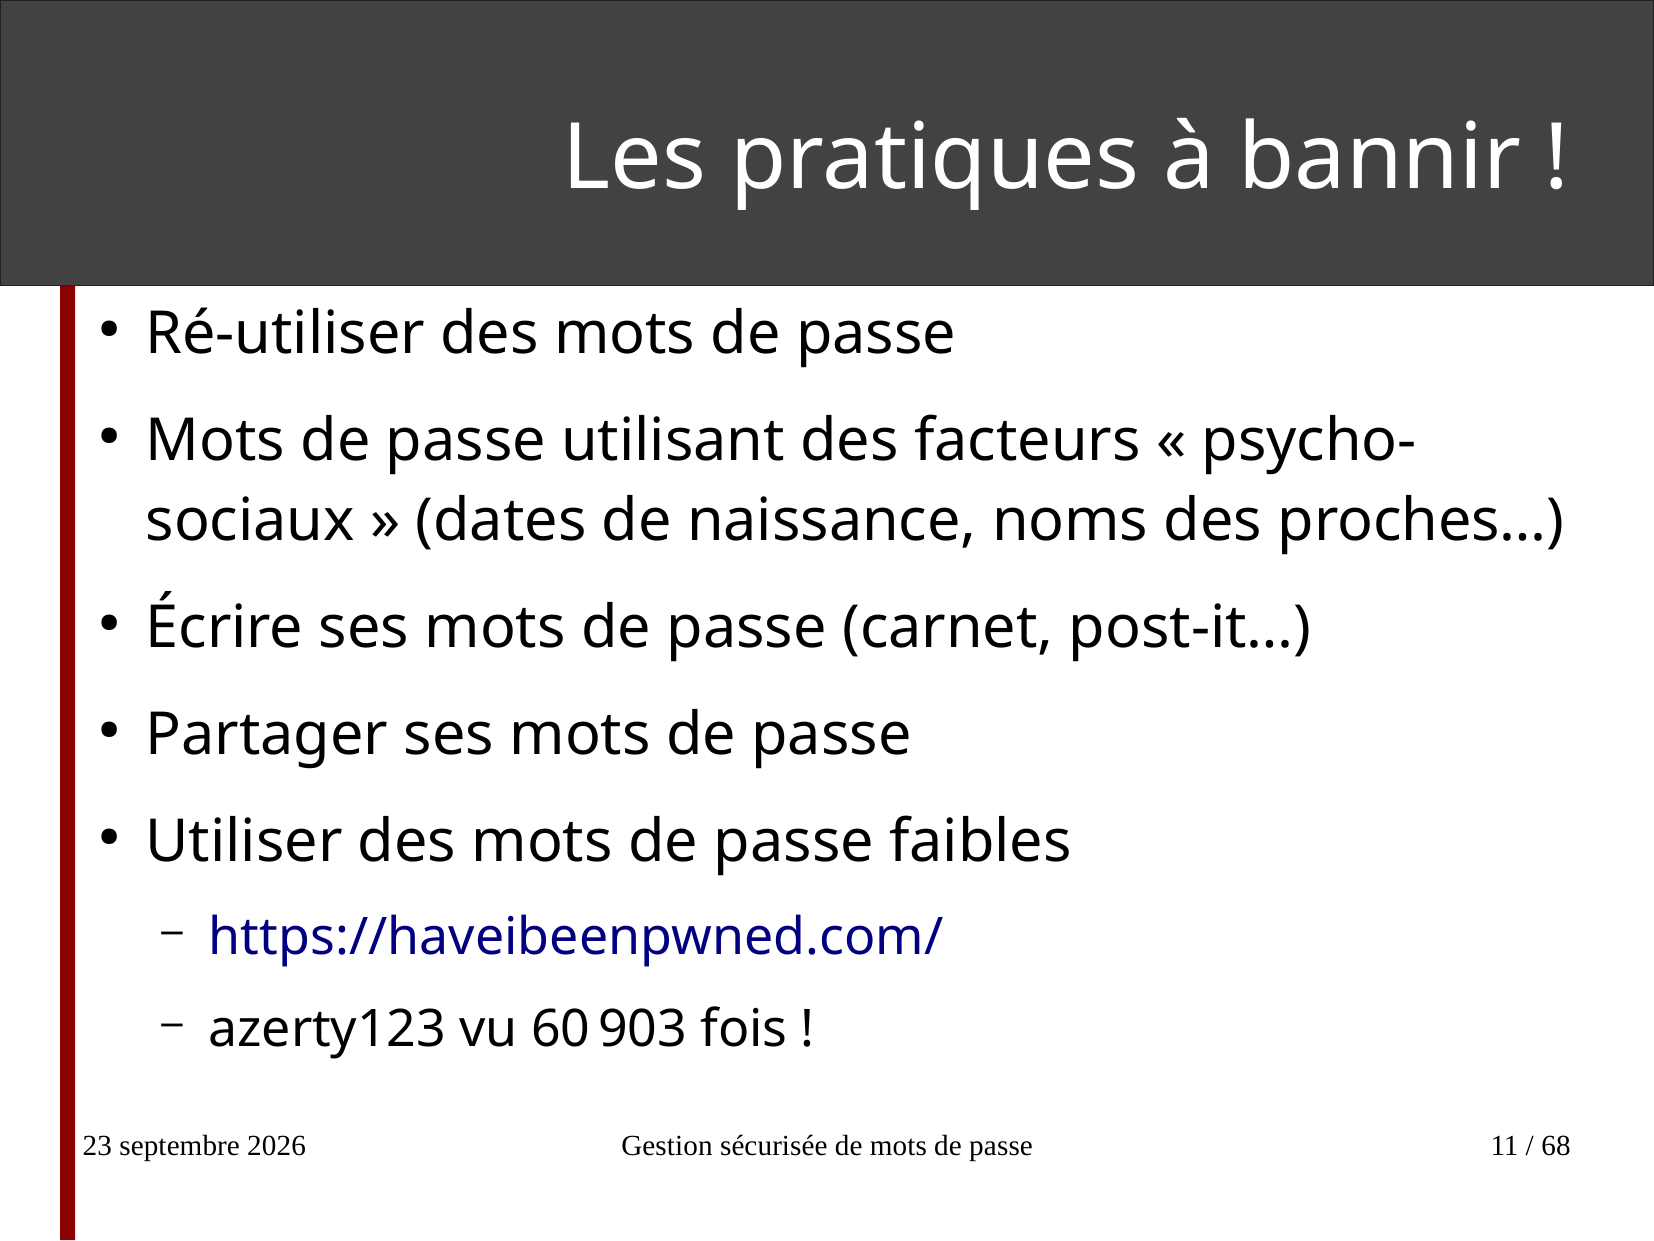

# Les pratiques à bannir !
Ré-utiliser des mots de passe
Mots de passe utilisant des facteurs « psycho-sociaux » (dates de naissance, noms des proches…)
Écrire ses mots de passe (carnet, post-it…)
Partager ses mots de passe
Utiliser des mots de passe faibles
https://haveibeenpwned.com/
azerty123 vu 60 903 fois !
Gestion sécurisée de mots de passe
11